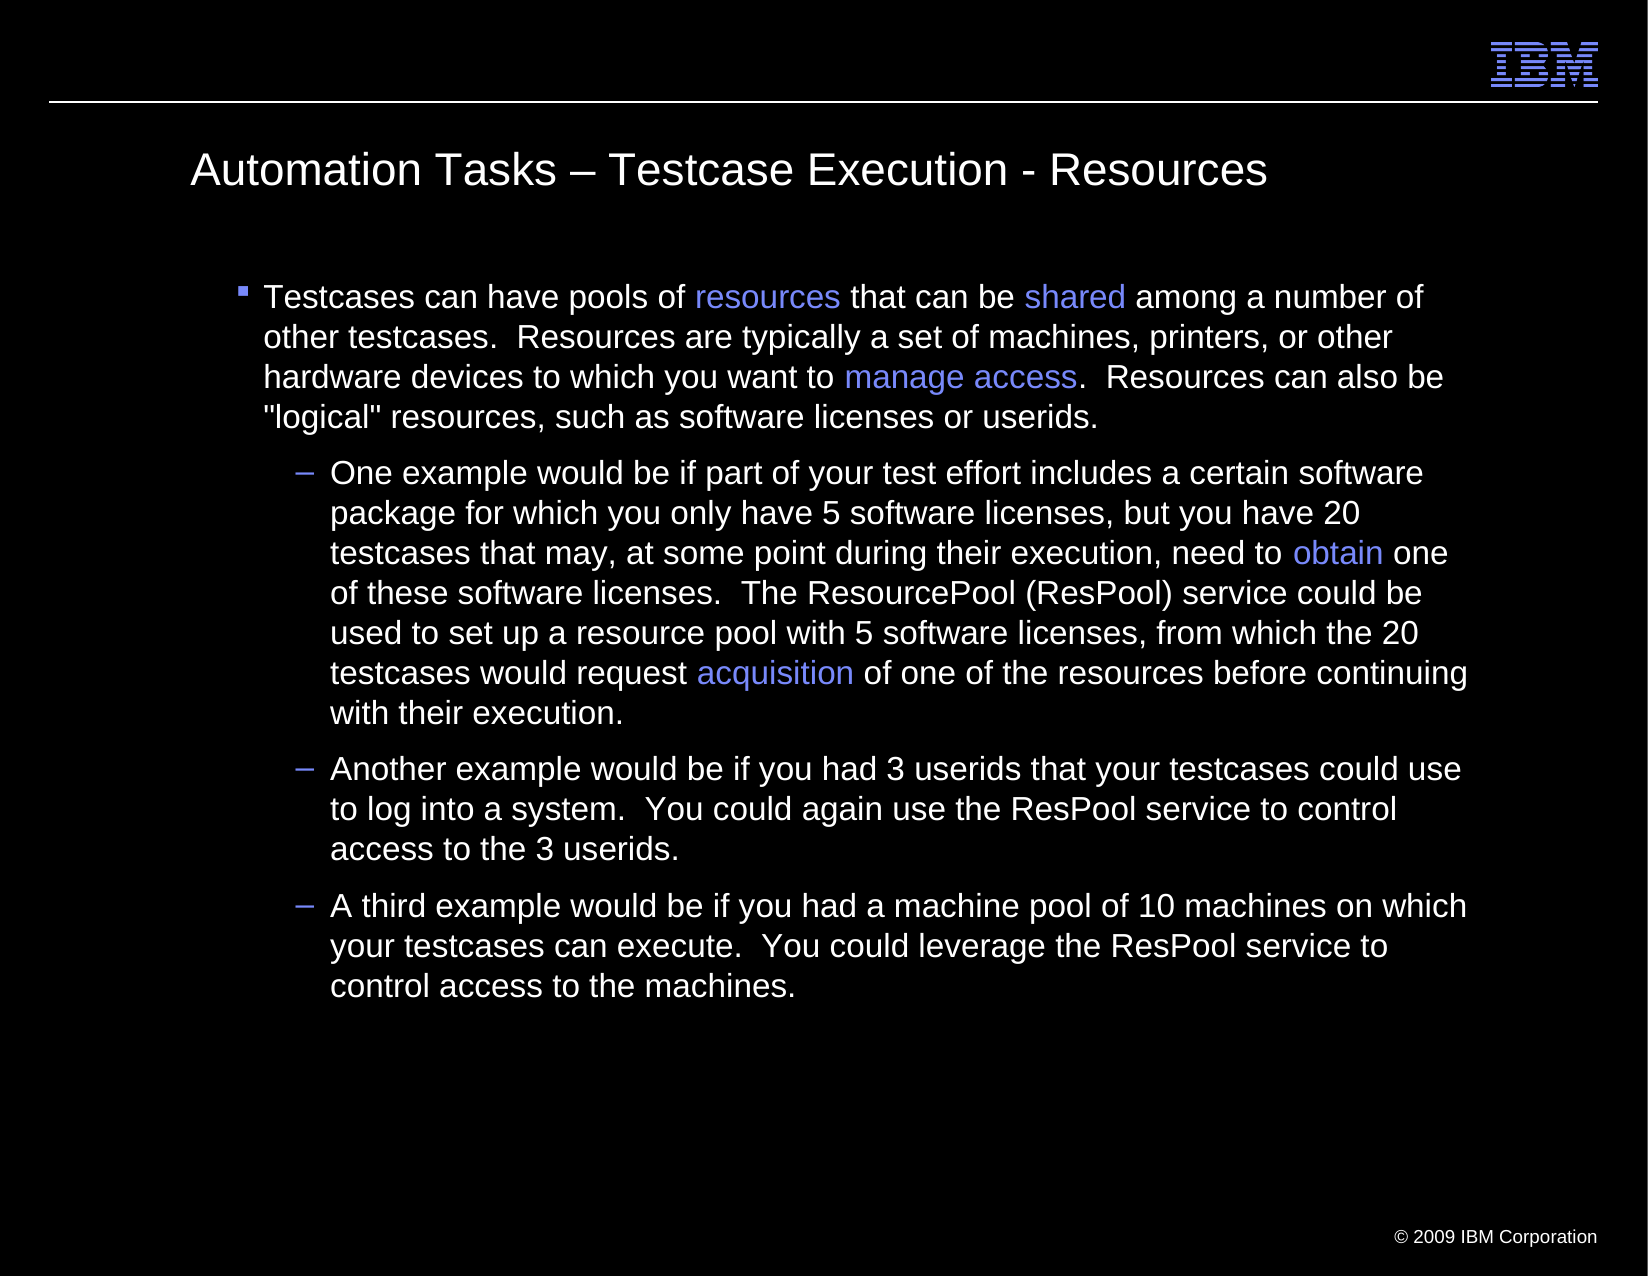

Automation Tasks – Testcase Execution - Resources
Testcases can have pools of resources that can be shared among a number of other testcases. Resources are typically a set of machines, printers, or other hardware devices to which you want to manage access. Resources can also be "logical" resources, such as software licenses or userids.
One example would be if part of your test effort includes a certain software package for which you only have 5 software licenses, but you have 20 testcases that may, at some point during their execution, need to obtain one of these software licenses. The ResourcePool (ResPool) service could be used to set up a resource pool with 5 software licenses, from which the 20 testcases would request acquisition of one of the resources before continuing with their execution.
Another example would be if you had 3 userids that your testcases could use to log into a system. You could again use the ResPool service to control access to the 3 userids.
A third example would be if you had a machine pool of 10 machines on which your testcases can execute. You could leverage the ResPool service to control access to the machines.